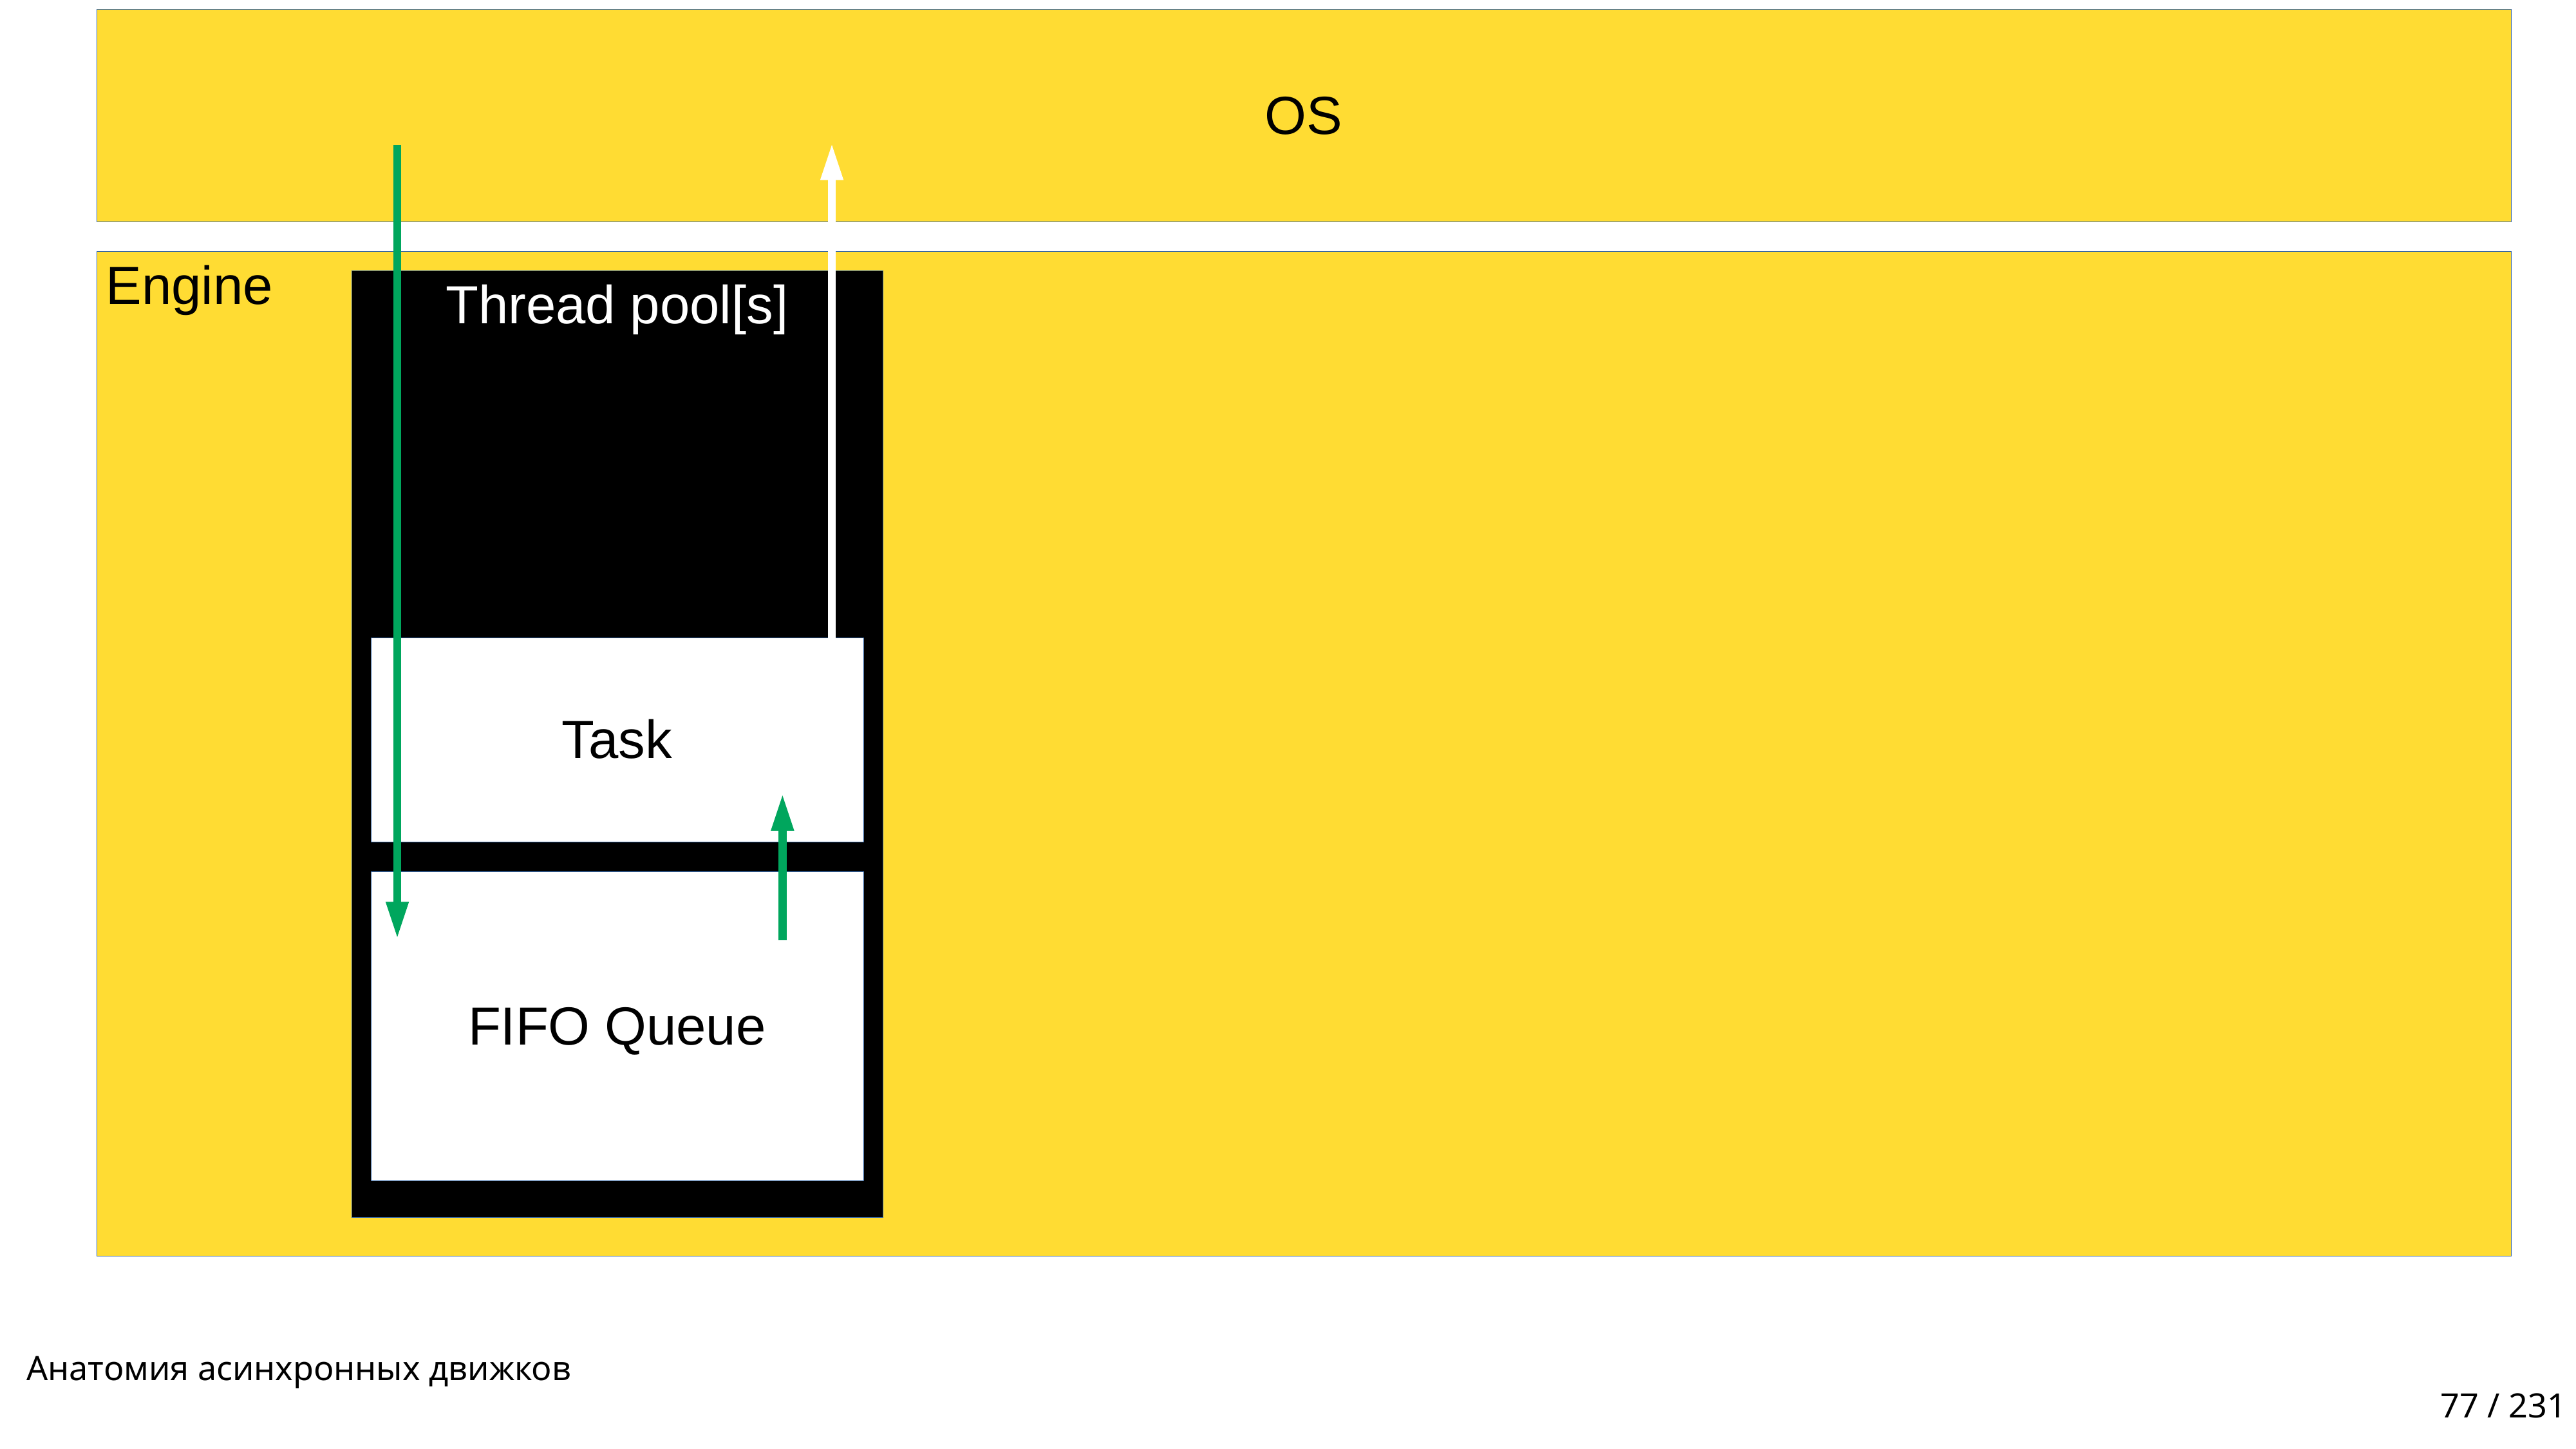

OS
Engine
Thread pool[s]
Task
FIFO Queue
# Анатомия асинхронных движков